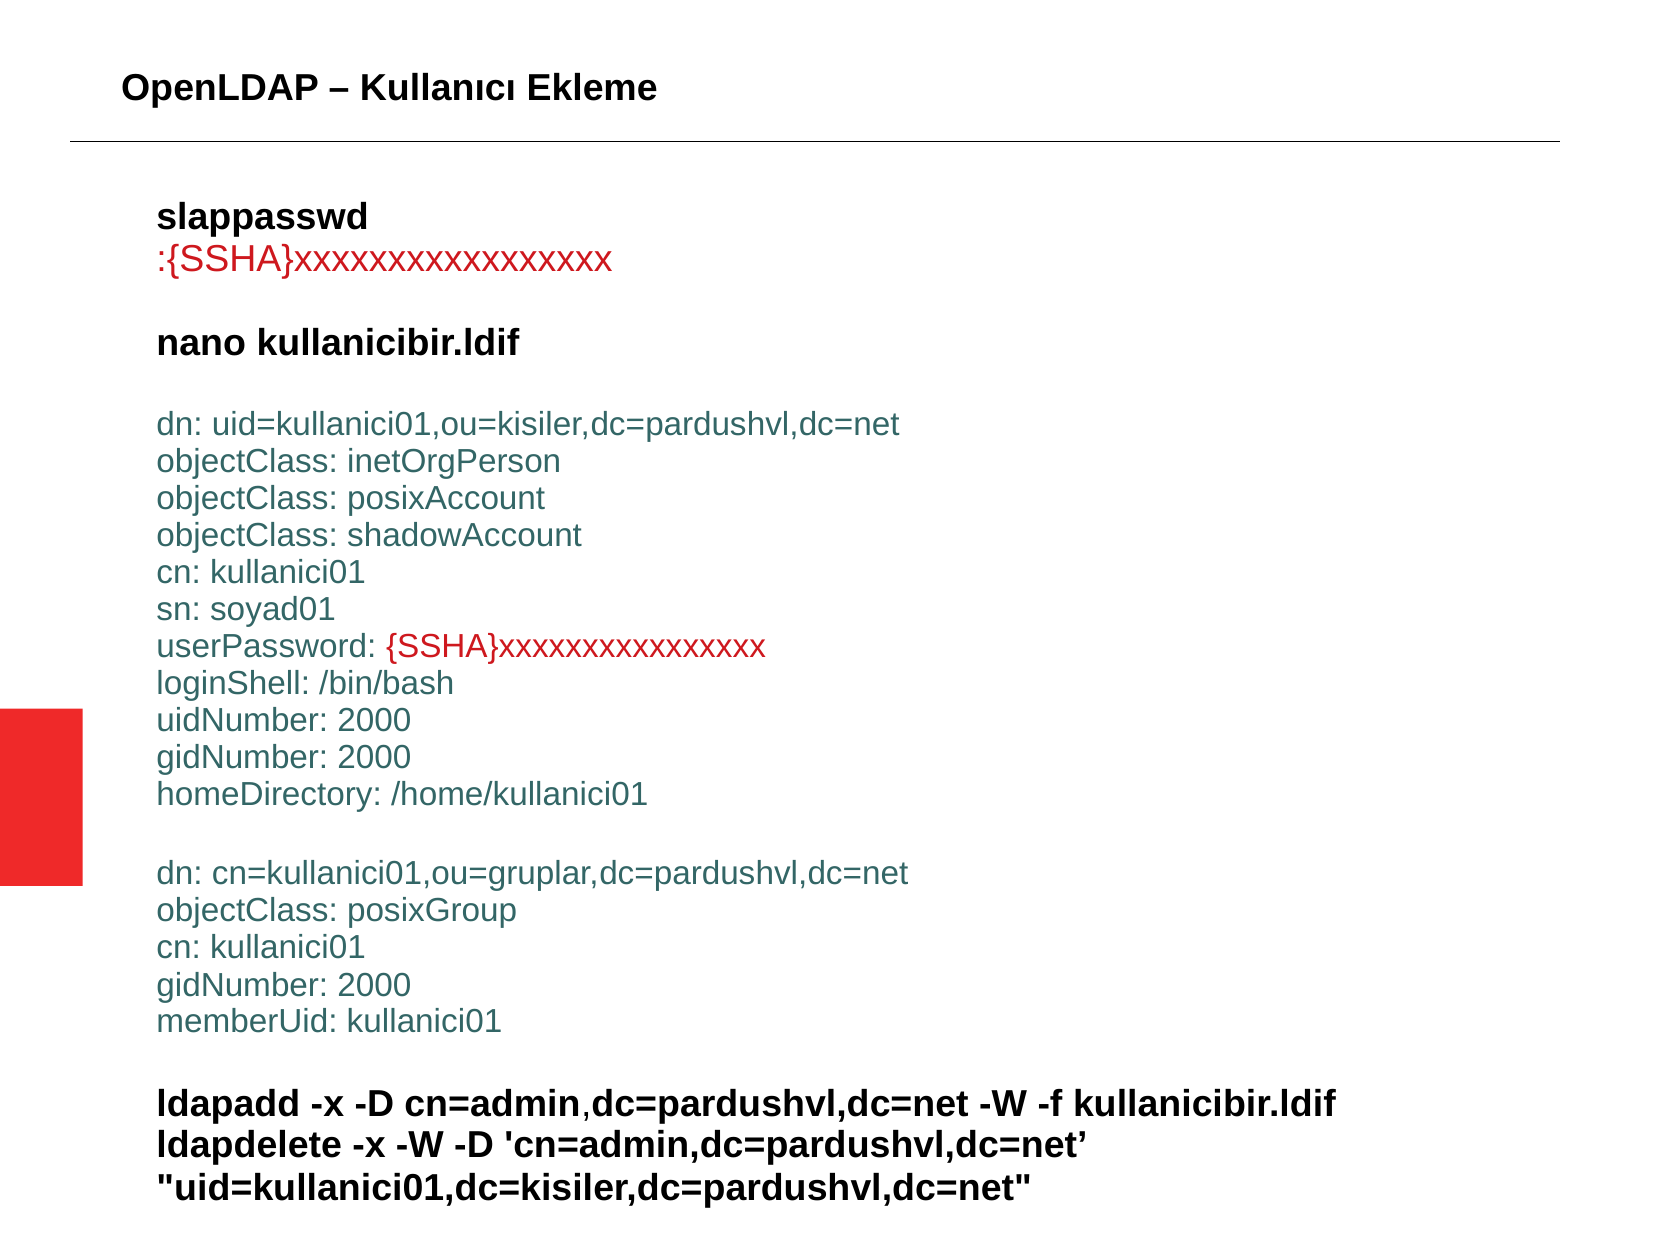

OpenLDAP – Kullanıcı Ekleme
slappasswd
:{SSHA}xxxxxxxxxxxxxxxxx
nano kullanicibir.ldif
dn: uid=kullanici01,ou=kisiler,dc=pardushvl,dc=net
objectClass: inetOrgPerson
objectClass: posixAccount
objectClass: shadowAccount
cn: kullanici01
sn: soyad01
userPassword: {SSHA}xxxxxxxxxxxxxxxx
loginShell: /bin/bash
uidNumber: 2000
gidNumber: 2000
homeDirectory: /home/kullanici01
dn: cn=kullanici01,ou=gruplar,dc=pardushvl,dc=net
objectClass: posixGroup
cn: kullanici01
gidNumber: 2000
memberUid: kullanici01
ldapadd -x -D cn=admin,dc=pardushvl,dc=net -W -f kullanicibir.ldif
ldapdelete -x -W -D 'cn=admin,dc=pardushvl,dc=net’ "uid=kullanici01,dc=kisiler,dc=pardushvl,dc=net"